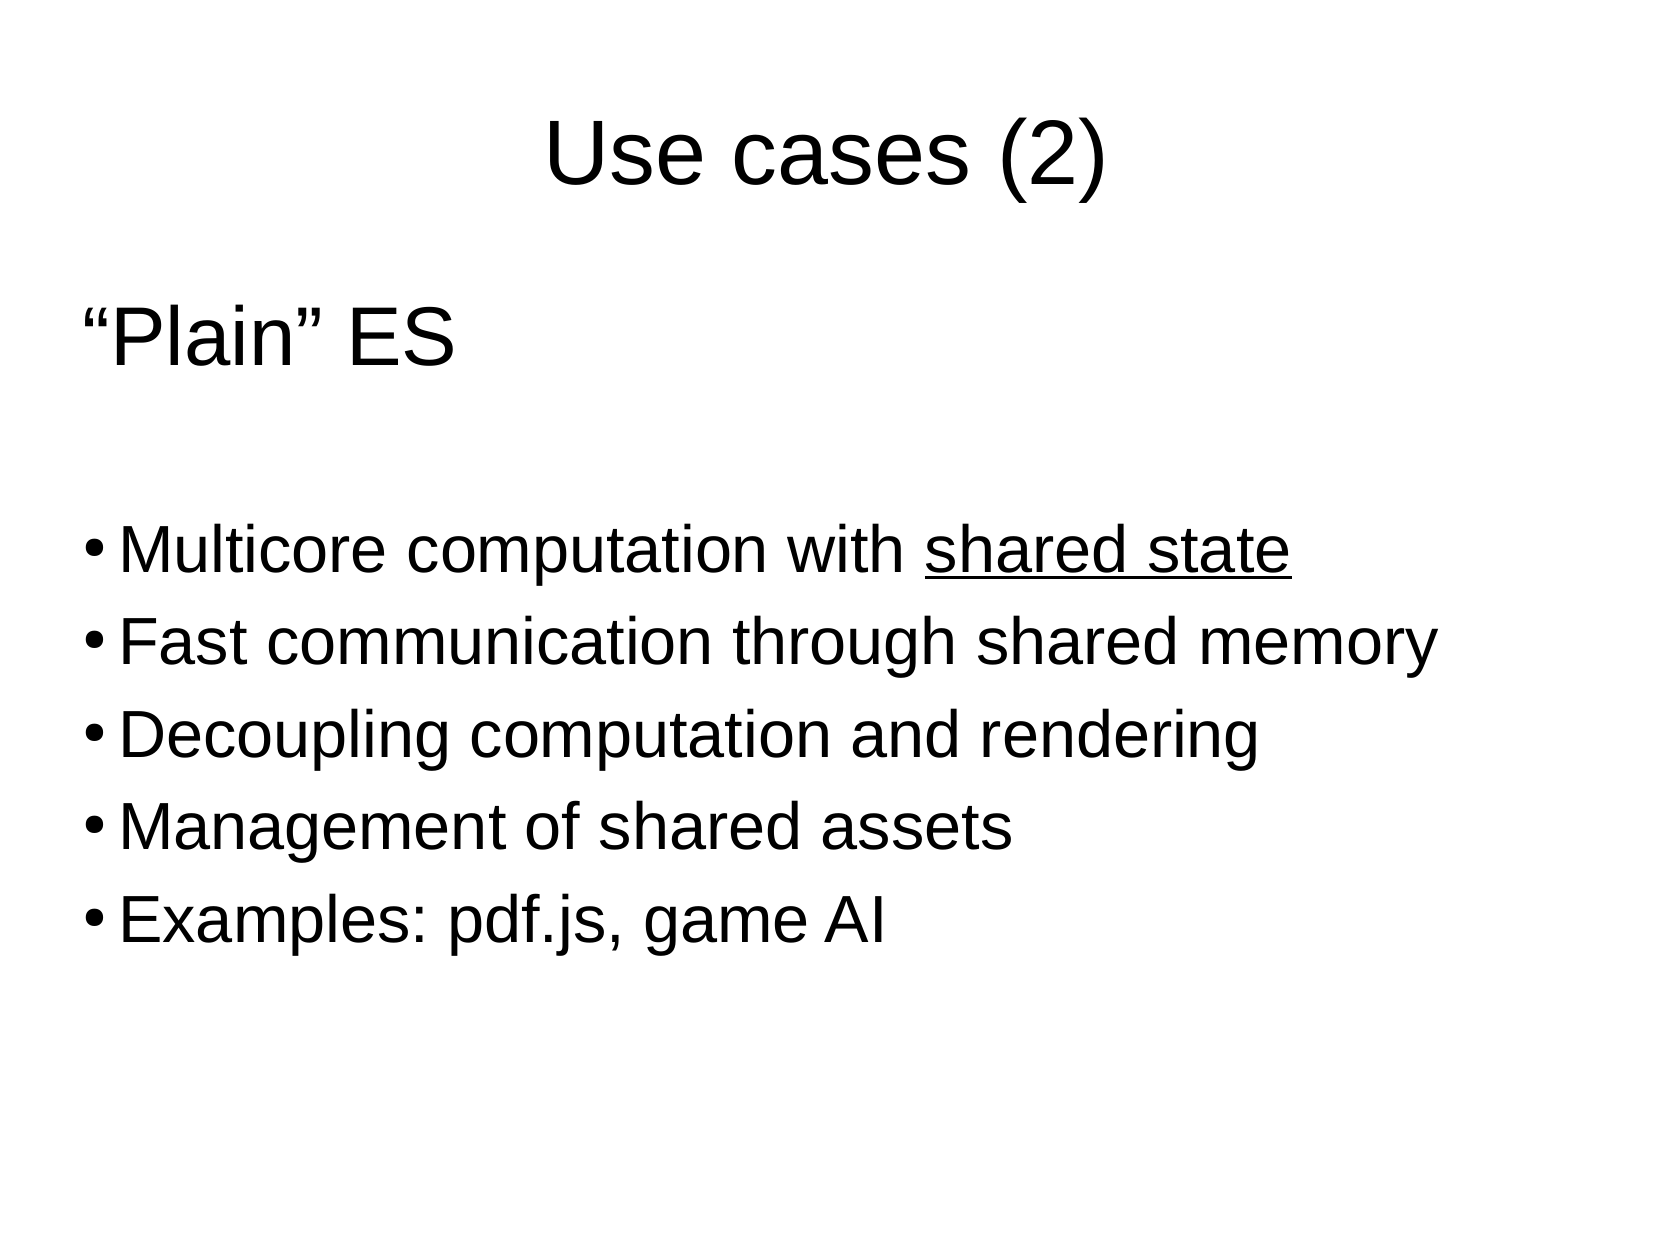

# Use cases (2)
“Plain” ES
Multicore computation with shared state
Fast communication through shared memory
Decoupling computation and rendering
Management of shared assets
Examples: pdf.js, game AI